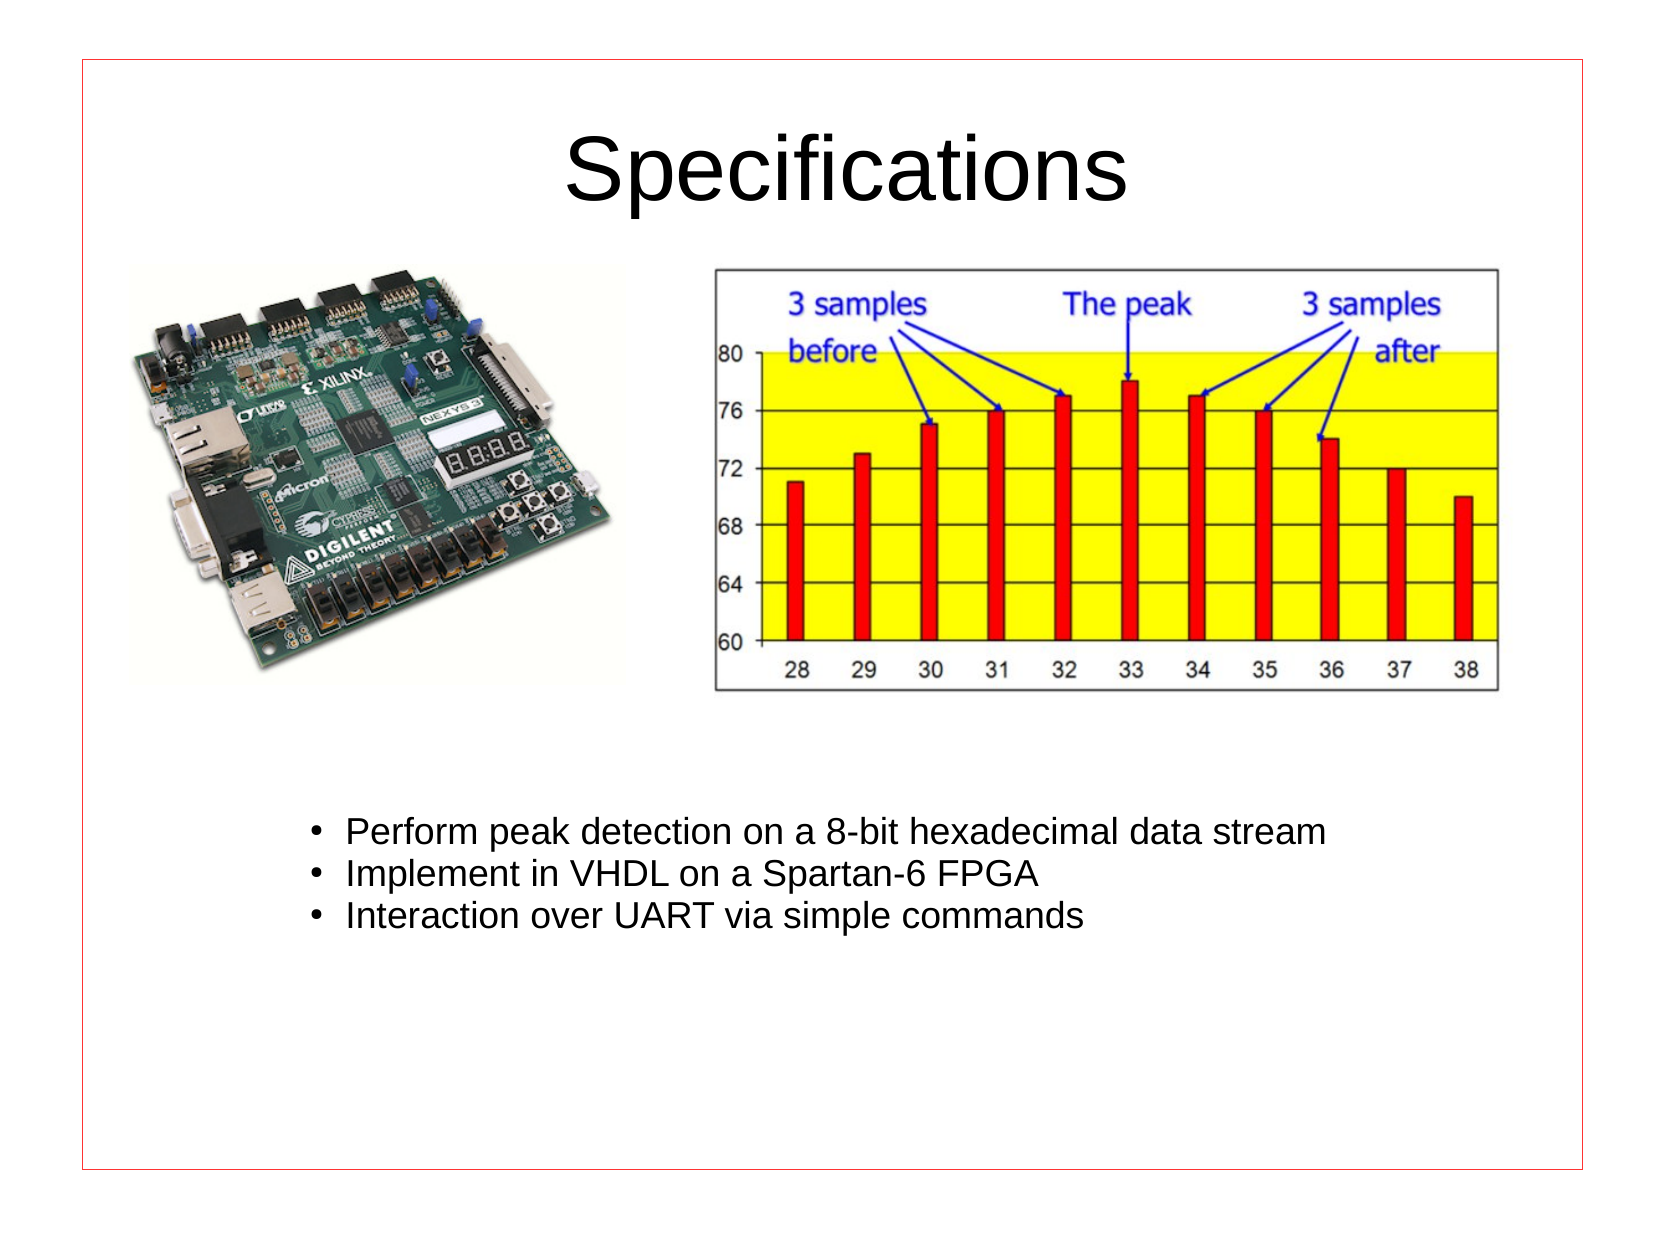

# Specifications
Perform peak detection on a 8-bit hexadecimal data stream
Implement in VHDL on a Spartan-6 FPGA
Interaction over UART via simple commands